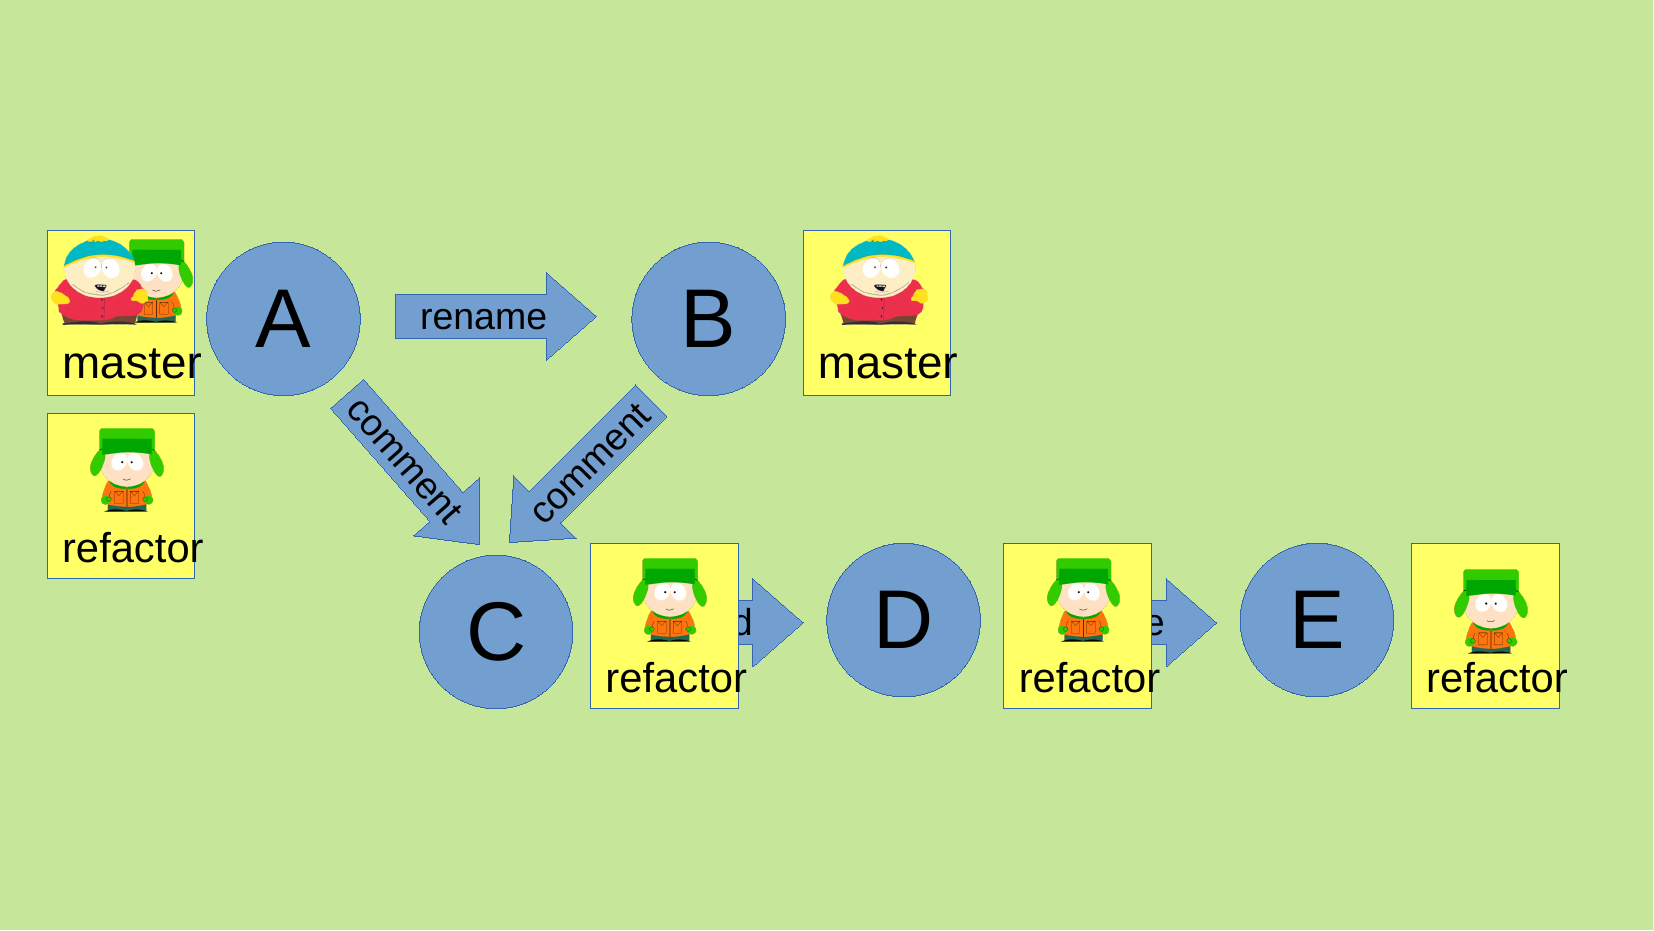

master
master
A
B
rename
refactor
comment
comment
refactor
D
refactor
E
refactor
C
method
replace